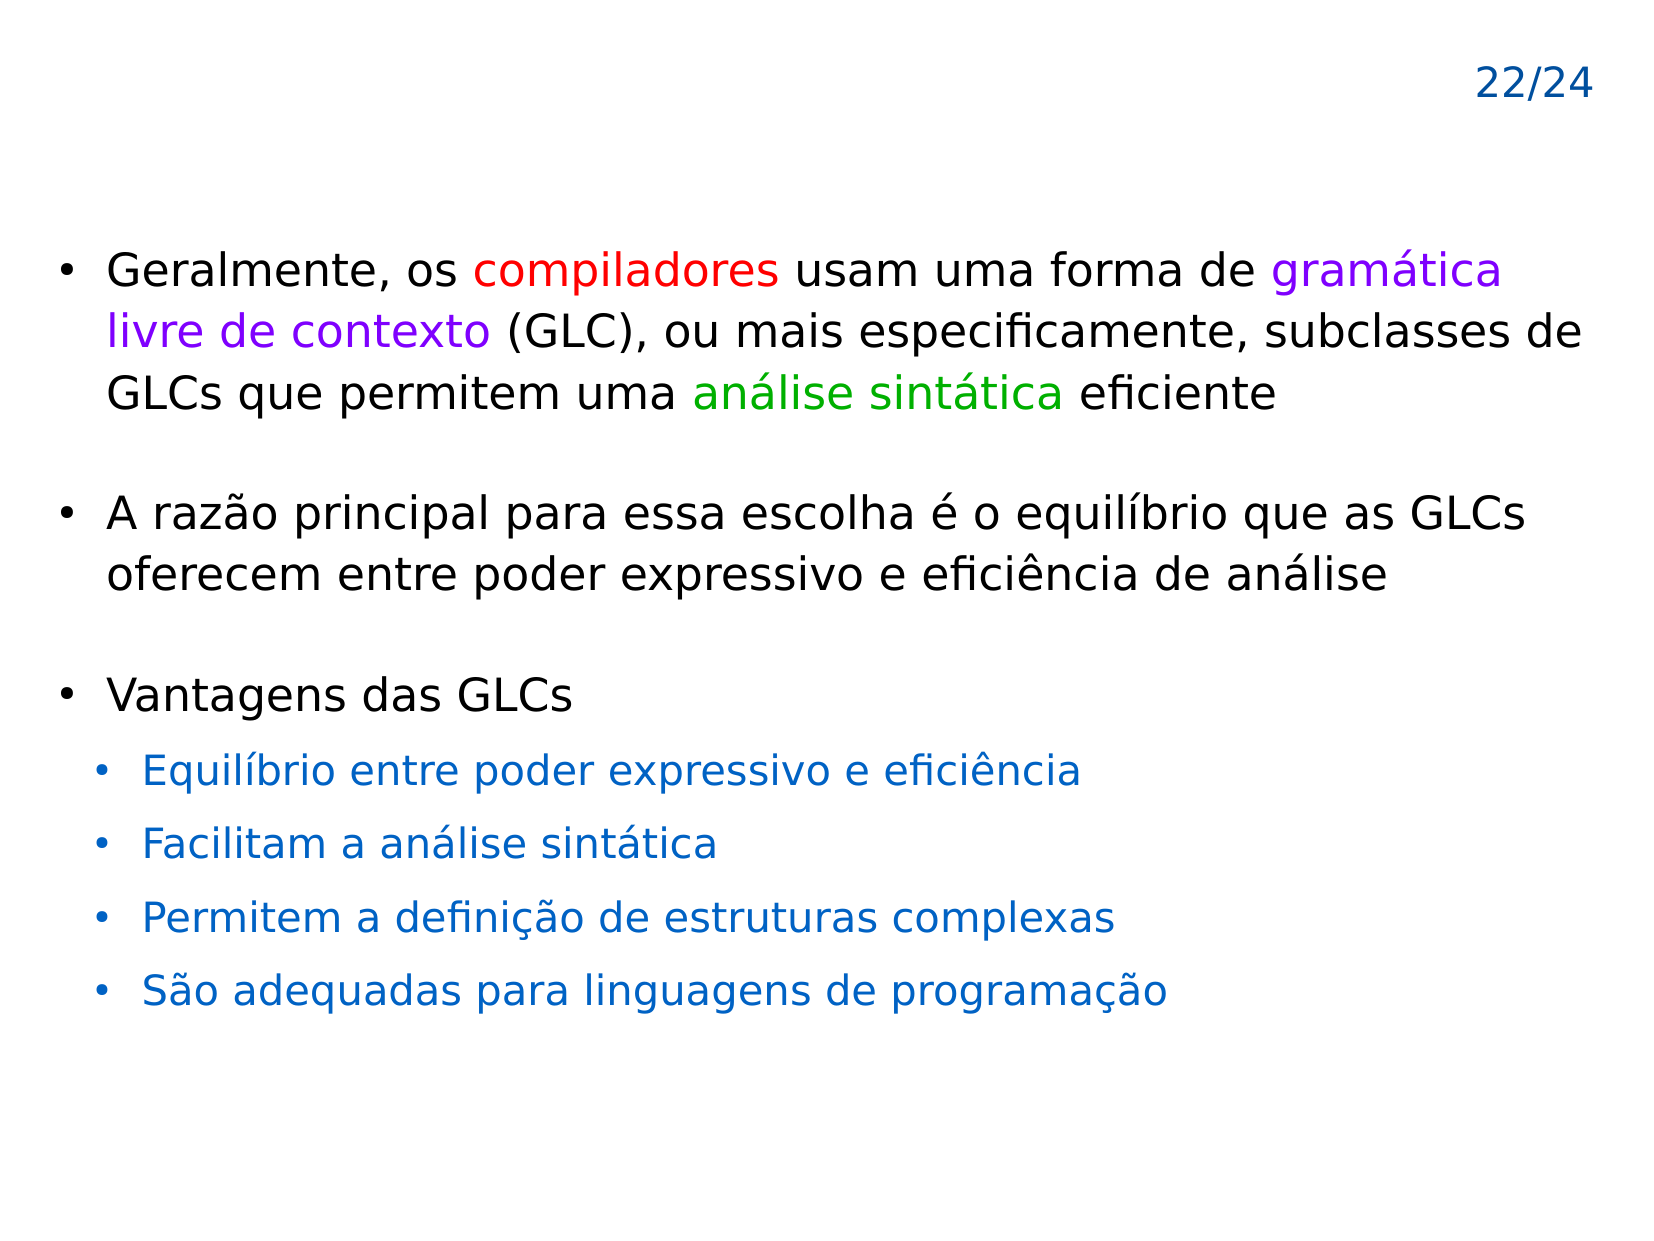

#
22
Geralmente, os compiladores usam uma forma de gramática livre de contexto (GLC), ou mais especificamente, subclasses de GLCs que permitem uma análise sintática eficiente
A razão principal para essa escolha é o equilíbrio que as GLCs oferecem entre poder expressivo e eficiência de análise
Vantagens das GLCs
Equilíbrio entre poder expressivo e eficiência
Facilitam a análise sintática
Permitem a definição de estruturas complexas
São adequadas para linguagens de programação